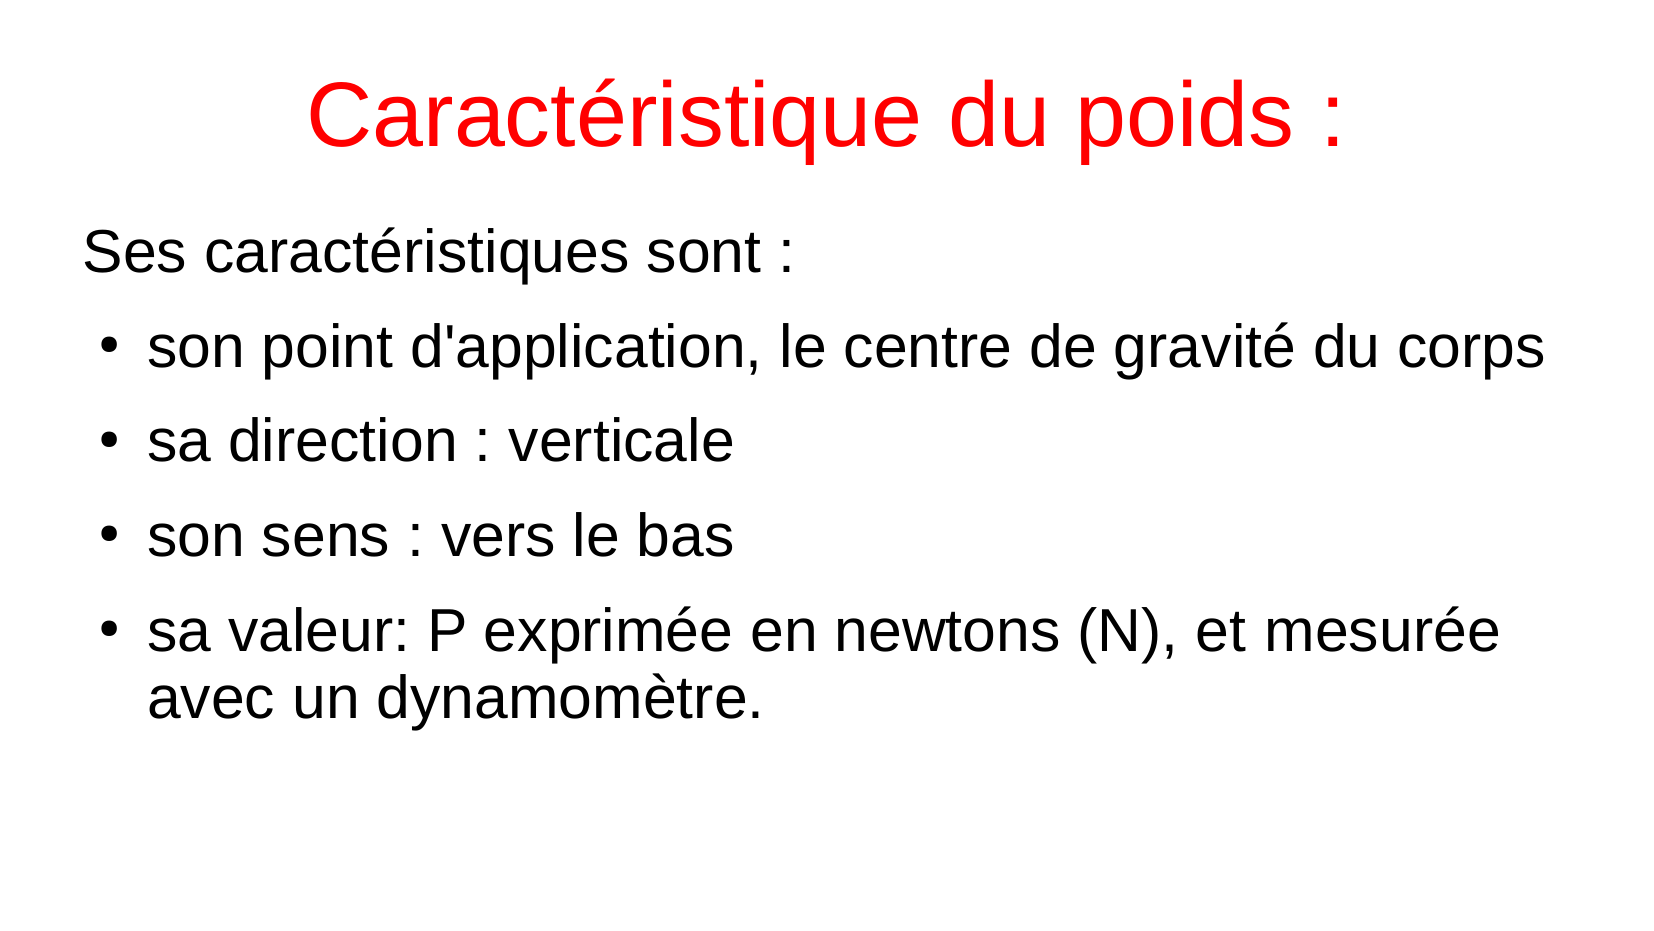

# Caractéristique du poids :
Ses caractéristiques sont :
son point d'application, le centre de gravité du corps
sa direction : verticale
son sens : vers le bas
sa valeur: P exprimée en newtons (N), et mesurée avec un dynamomètre.